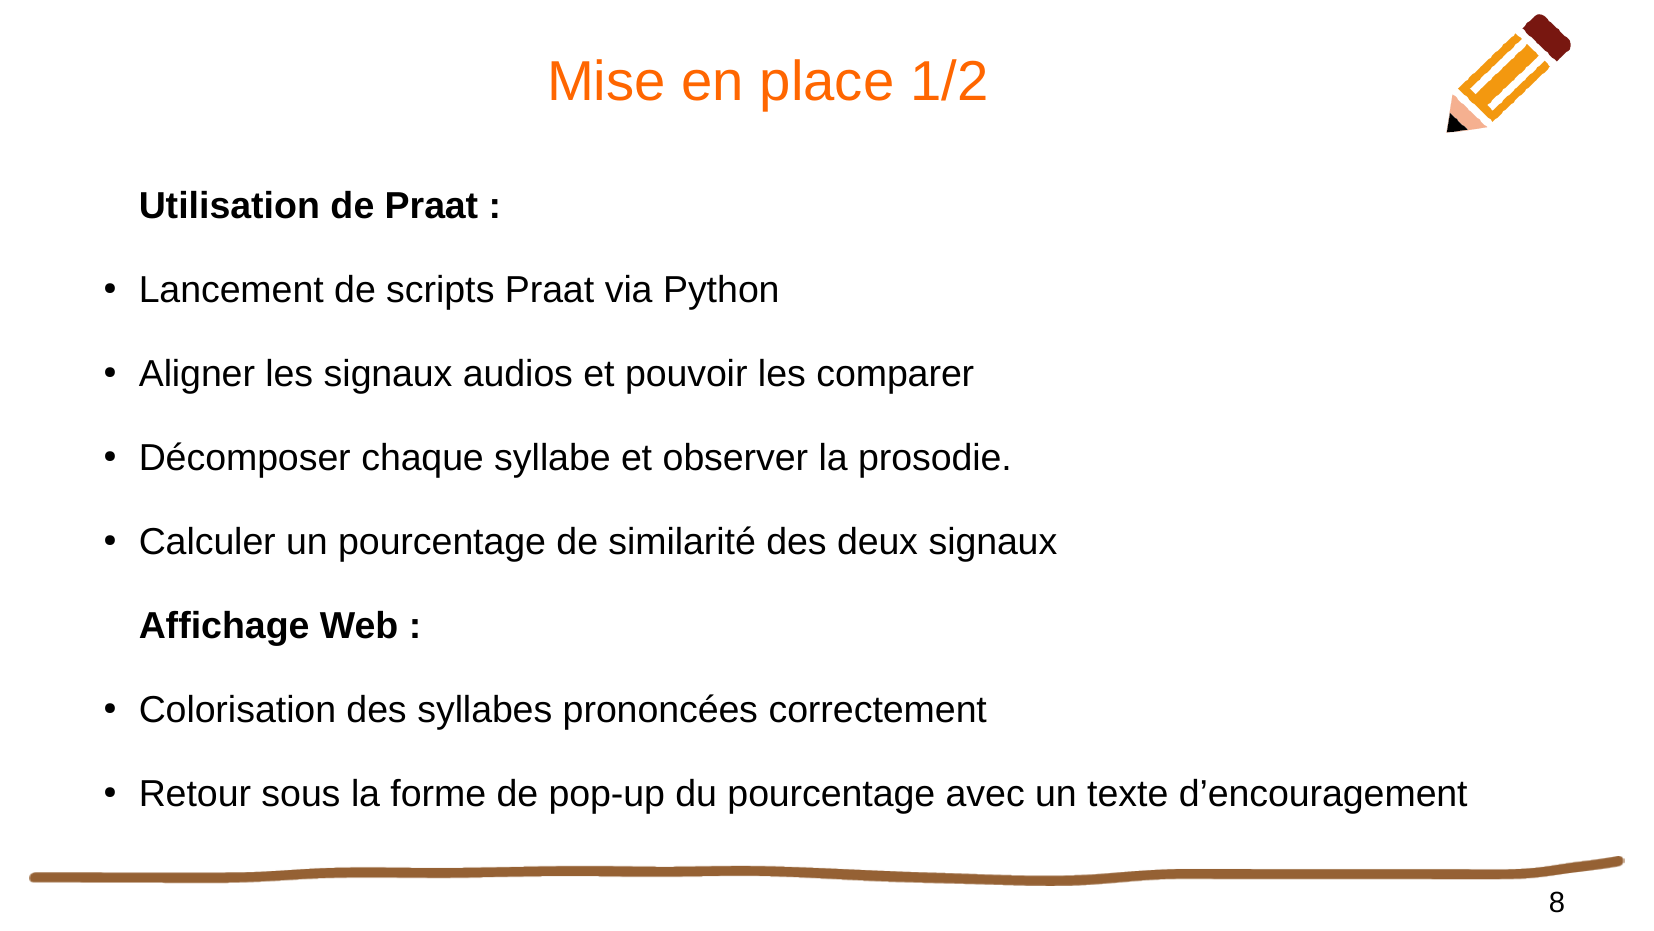

# Mise en place 1/2
Utilisation de Praat :
Lancement de scripts Praat via Python
Aligner les signaux audios et pouvoir les comparer
Décomposer chaque syllabe et observer la prosodie.
Calculer un pourcentage de similarité des deux signaux
Affichage Web :
Colorisation des syllabes prononcées correctement
Retour sous la forme de pop-up du pourcentage avec un texte d’encouragement
8